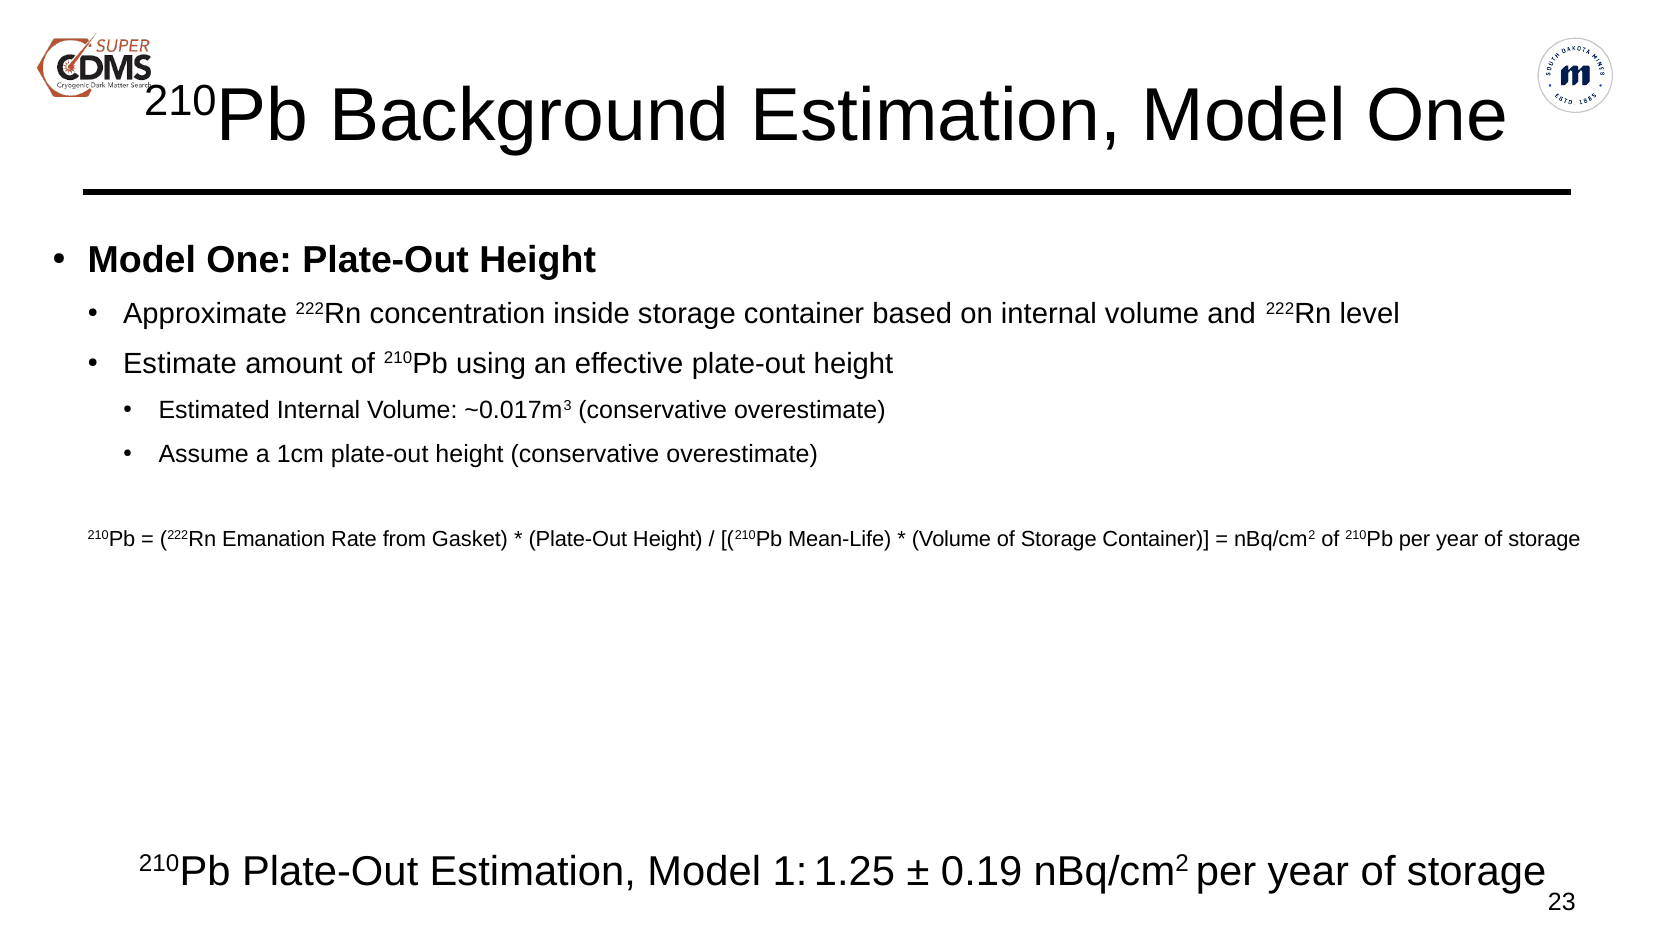

# 210Pb Background Estimation, Model One
Model One: Plate-Out Height
Approximate 222Rn concentration inside storage container based on internal volume and 222Rn level
Estimate amount of 210Pb using an effective plate-out height
Estimated Internal Volume: ~0.017m3 (conservative overestimate)
Assume a 1cm plate-out height (conservative overestimate)
210Pb = (222Rn Emanation Rate from Gasket) * (Plate-Out Height) / [(210Pb Mean-Life) * (Volume of Storage Container)] = nBq/cm2 of 210Pb per year of storage
210Pb Plate-Out Estimation, Model 1:	1.25 ± 0.19 nBq/cm2 per year of storage